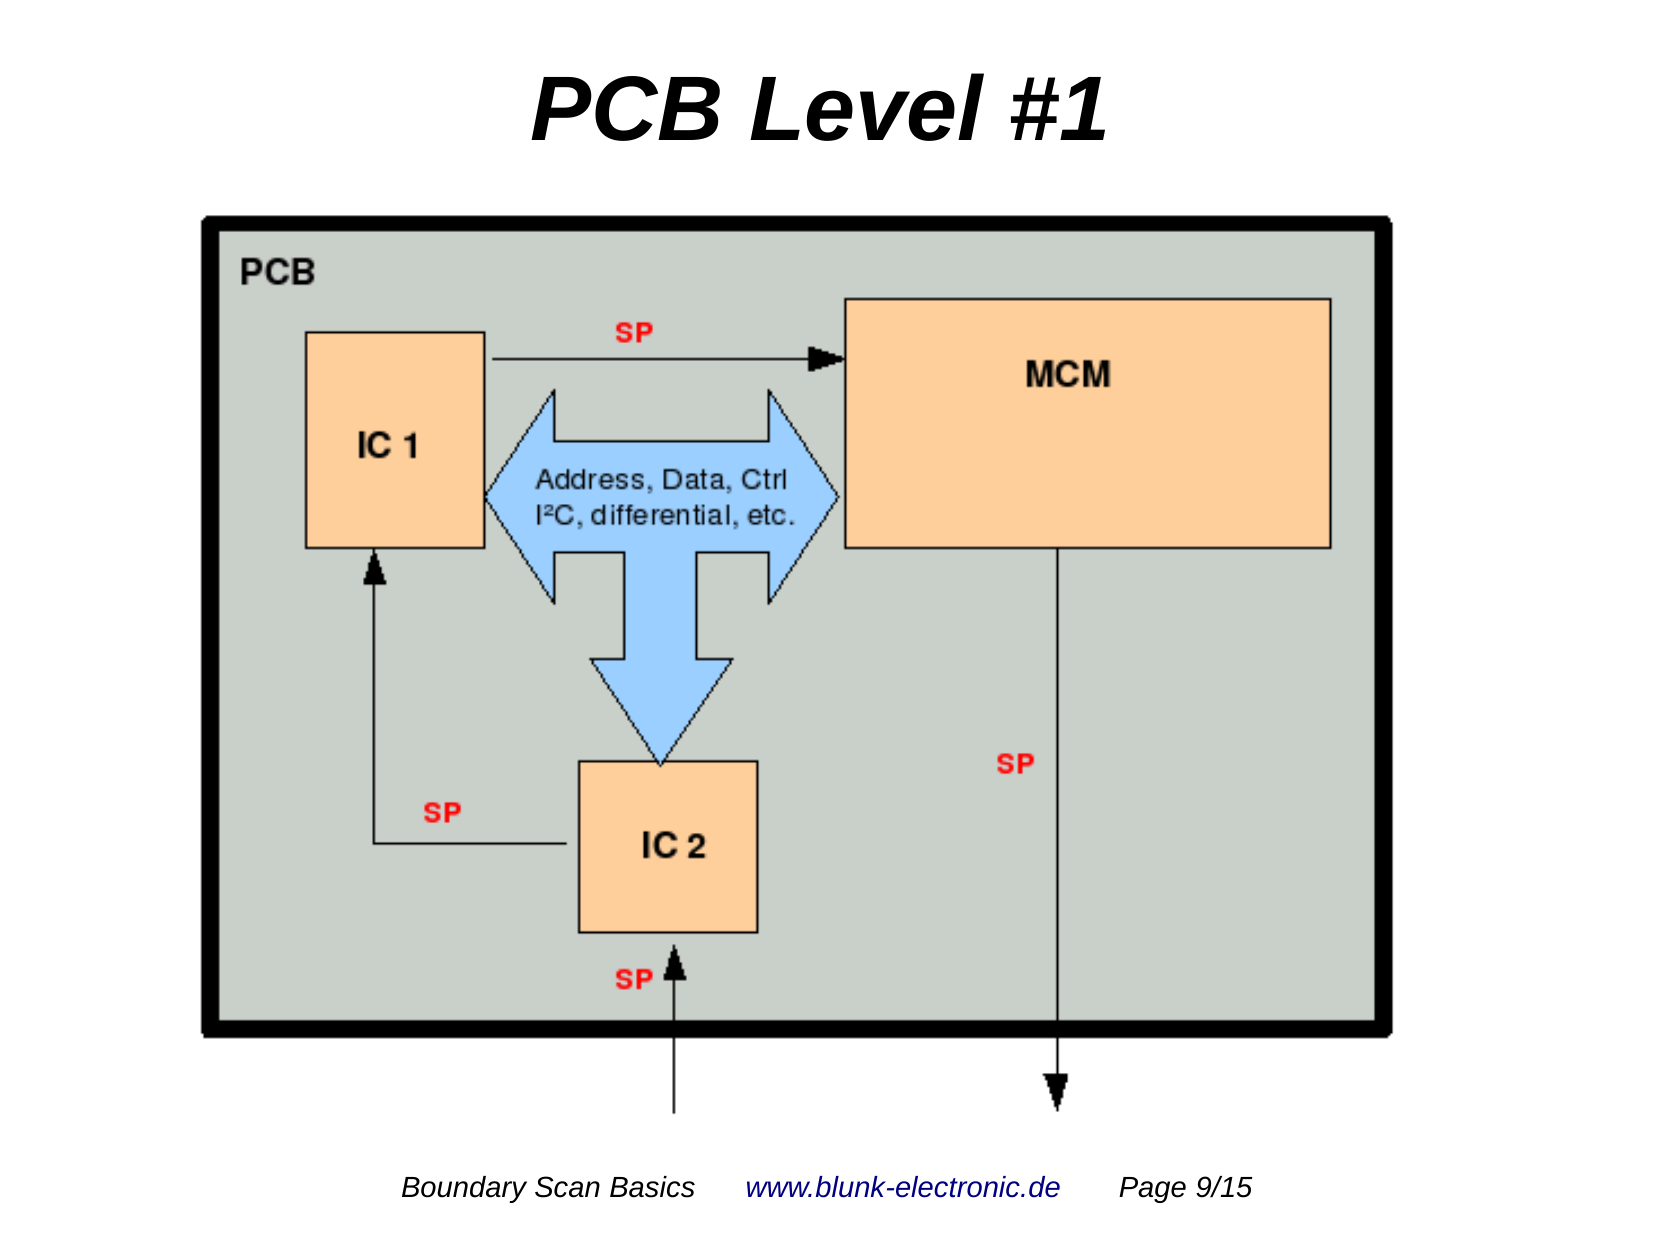

# PCB Level #1
Boundary Scan Basics www.blunk-electronic.de Page /15